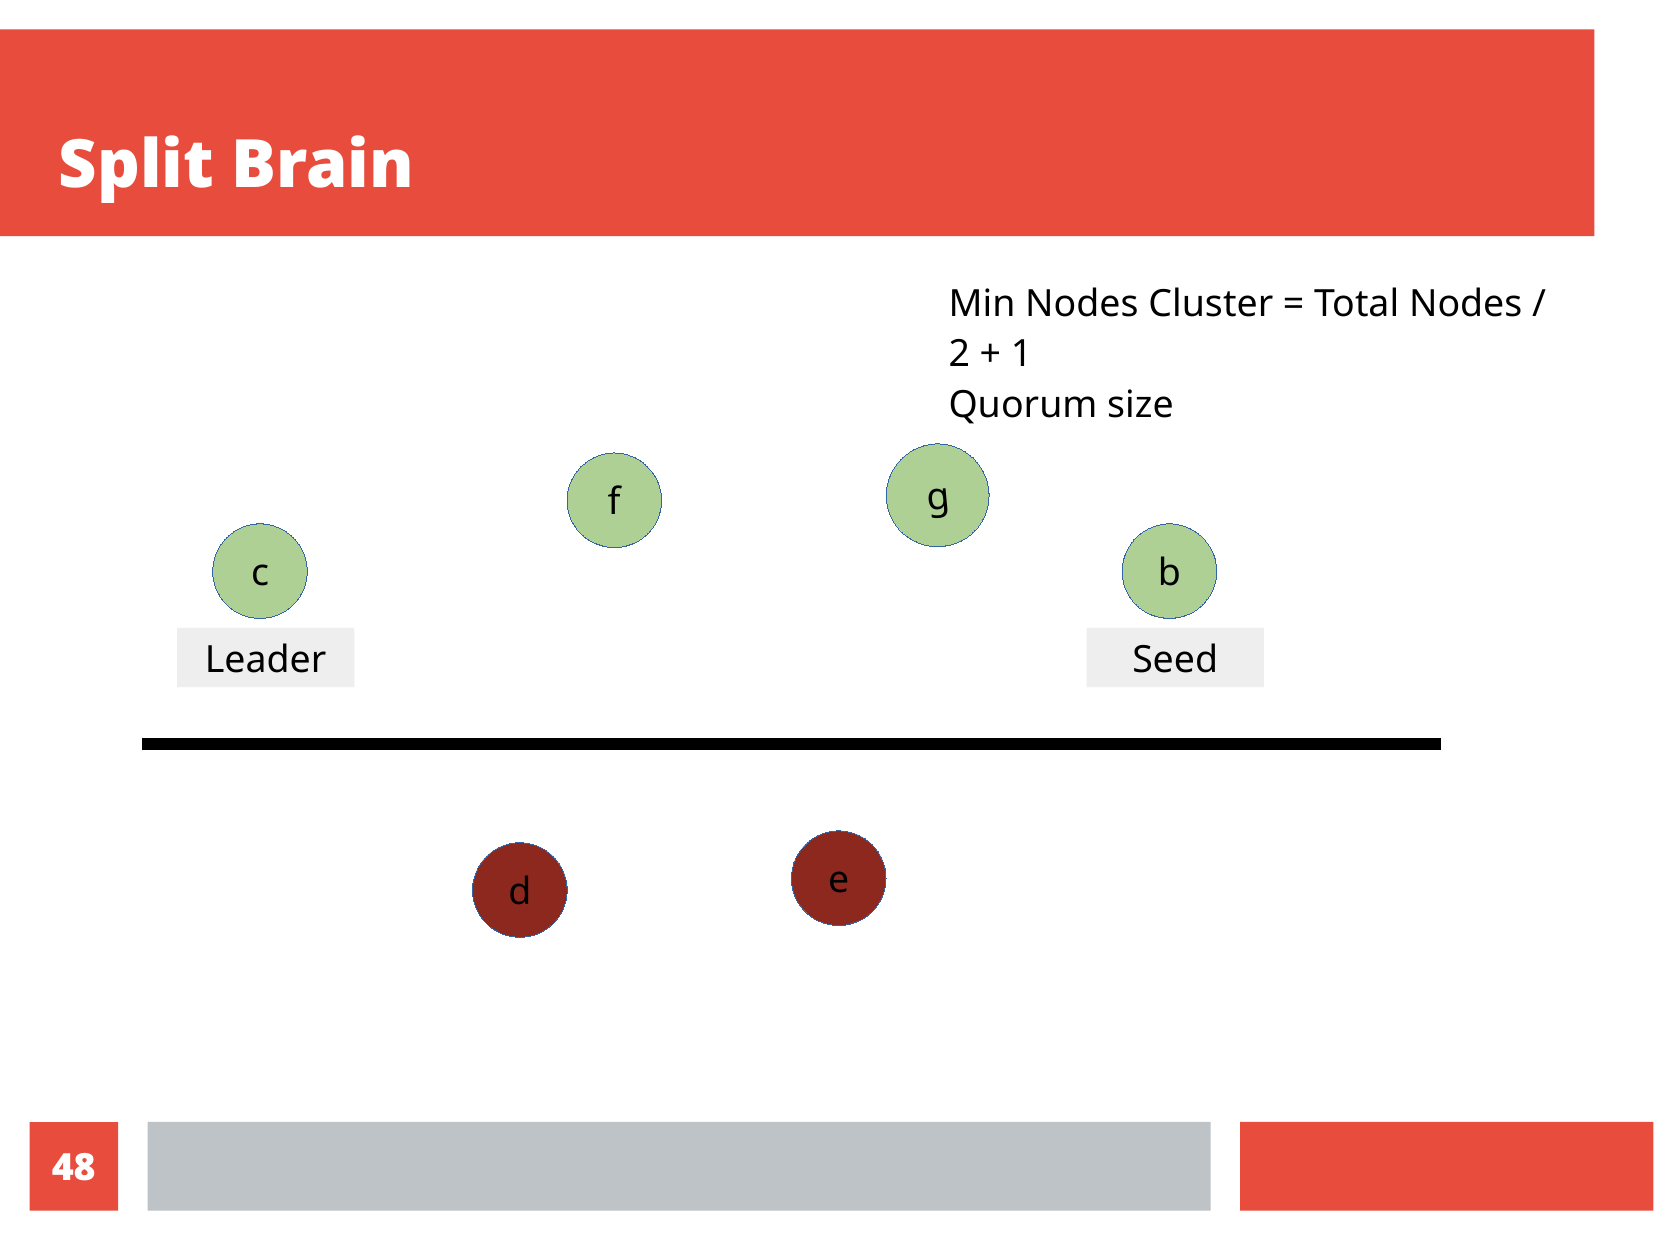

# Split Brain
Min Nodes Cluster = Total Nodes / 2 + 1
Quorum size
g
f
c
b
Leader
Seed
e
d
48